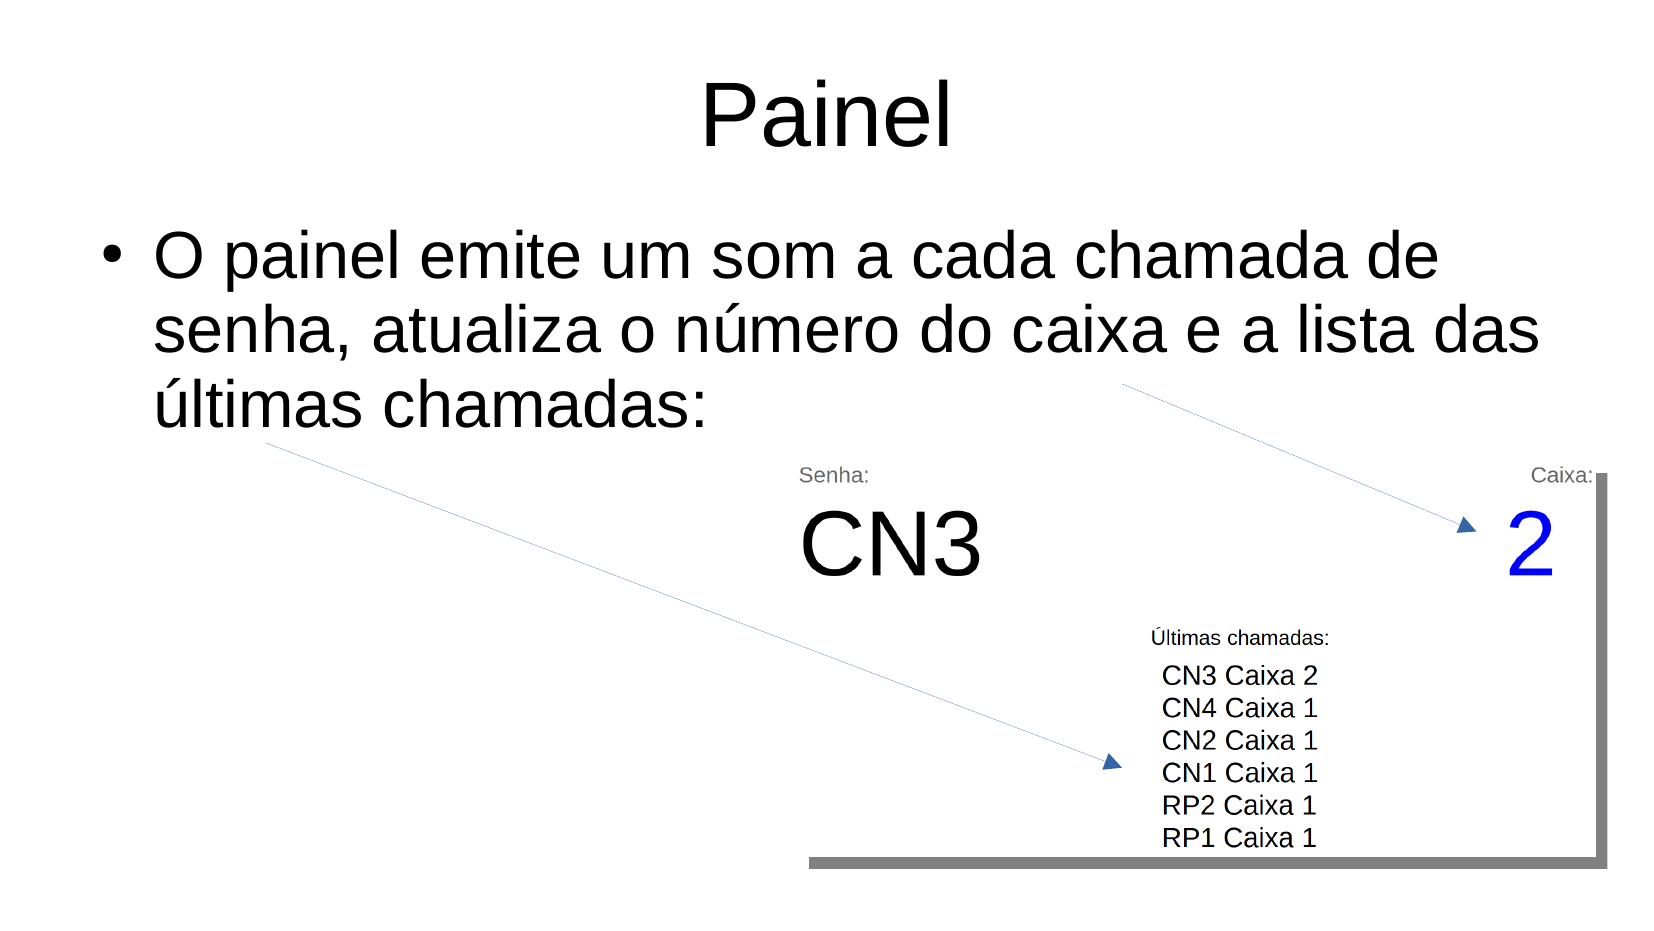

# Painel
O painel emite um som a cada chamada de senha, atualiza o número do caixa e a lista das últimas chamadas: